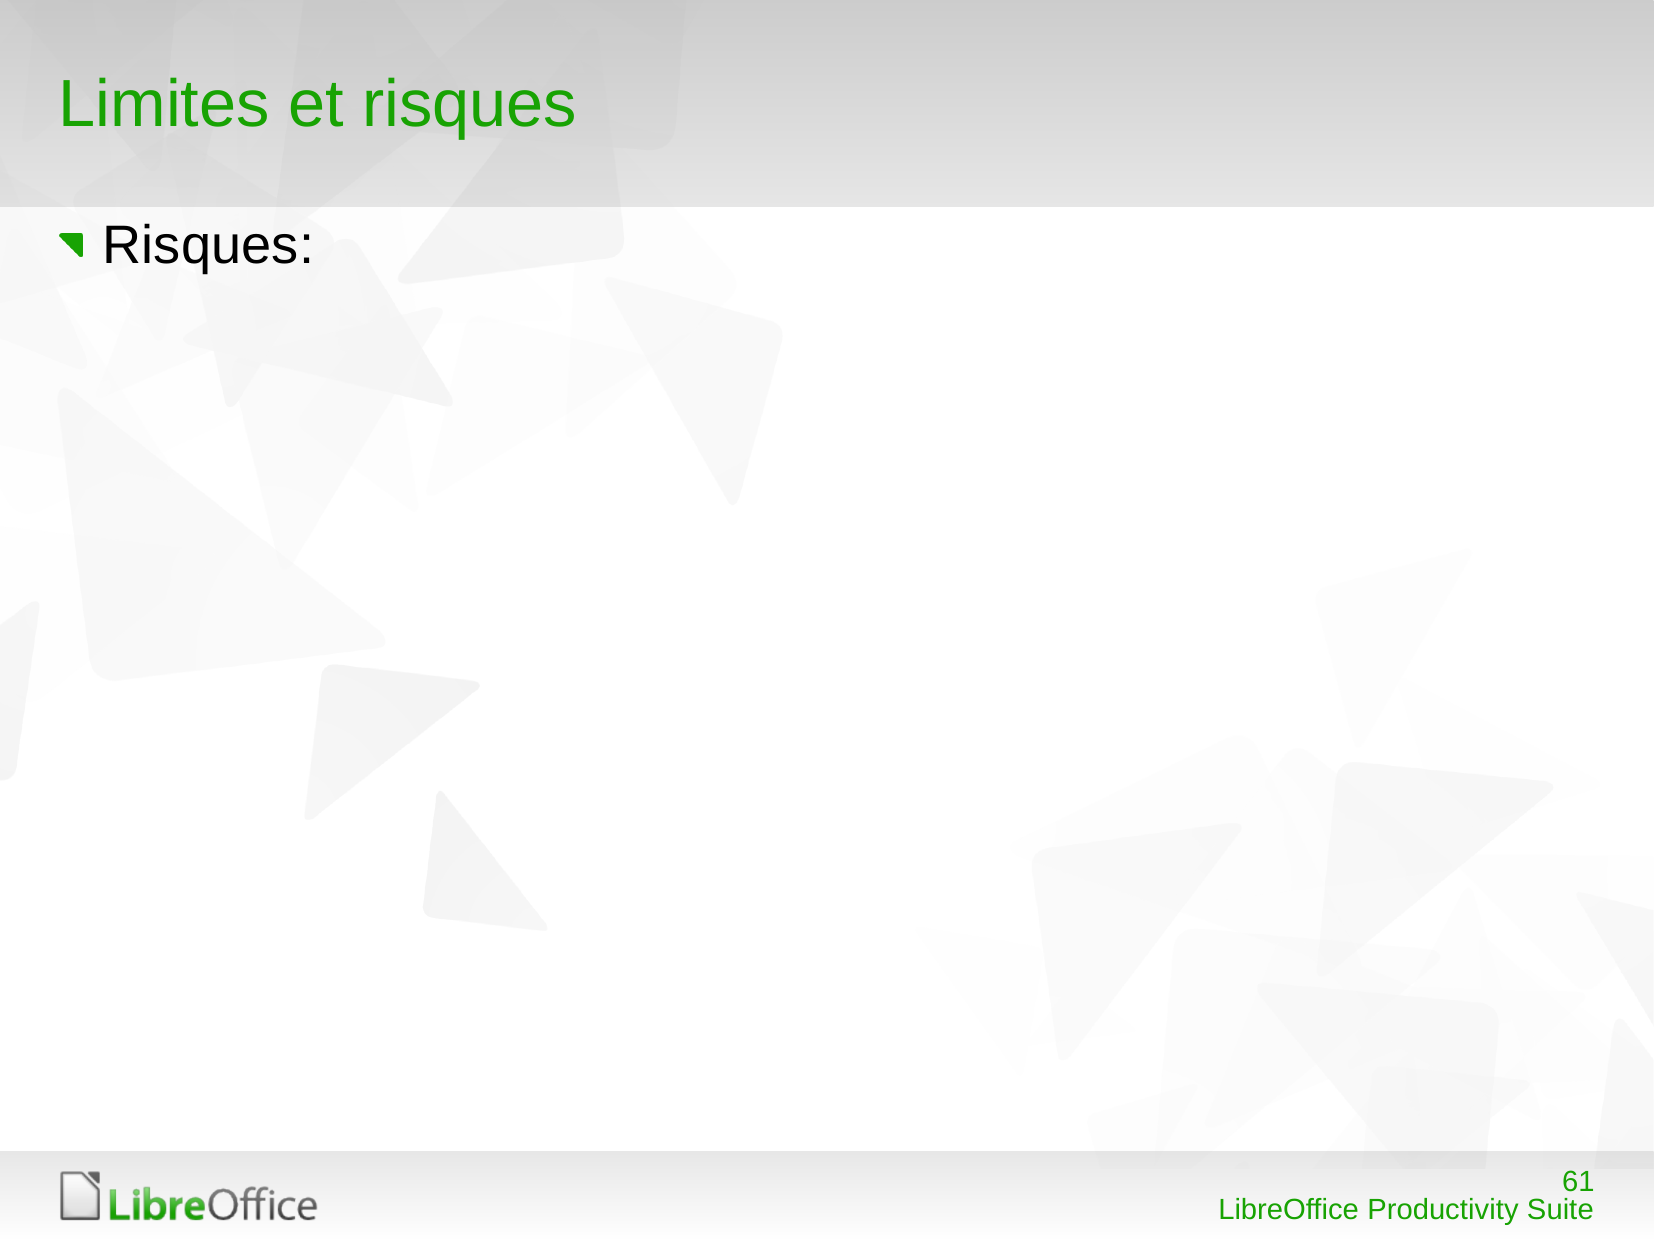

# Limites et risques
Risques:
61
LibreOffice Productivity Suite